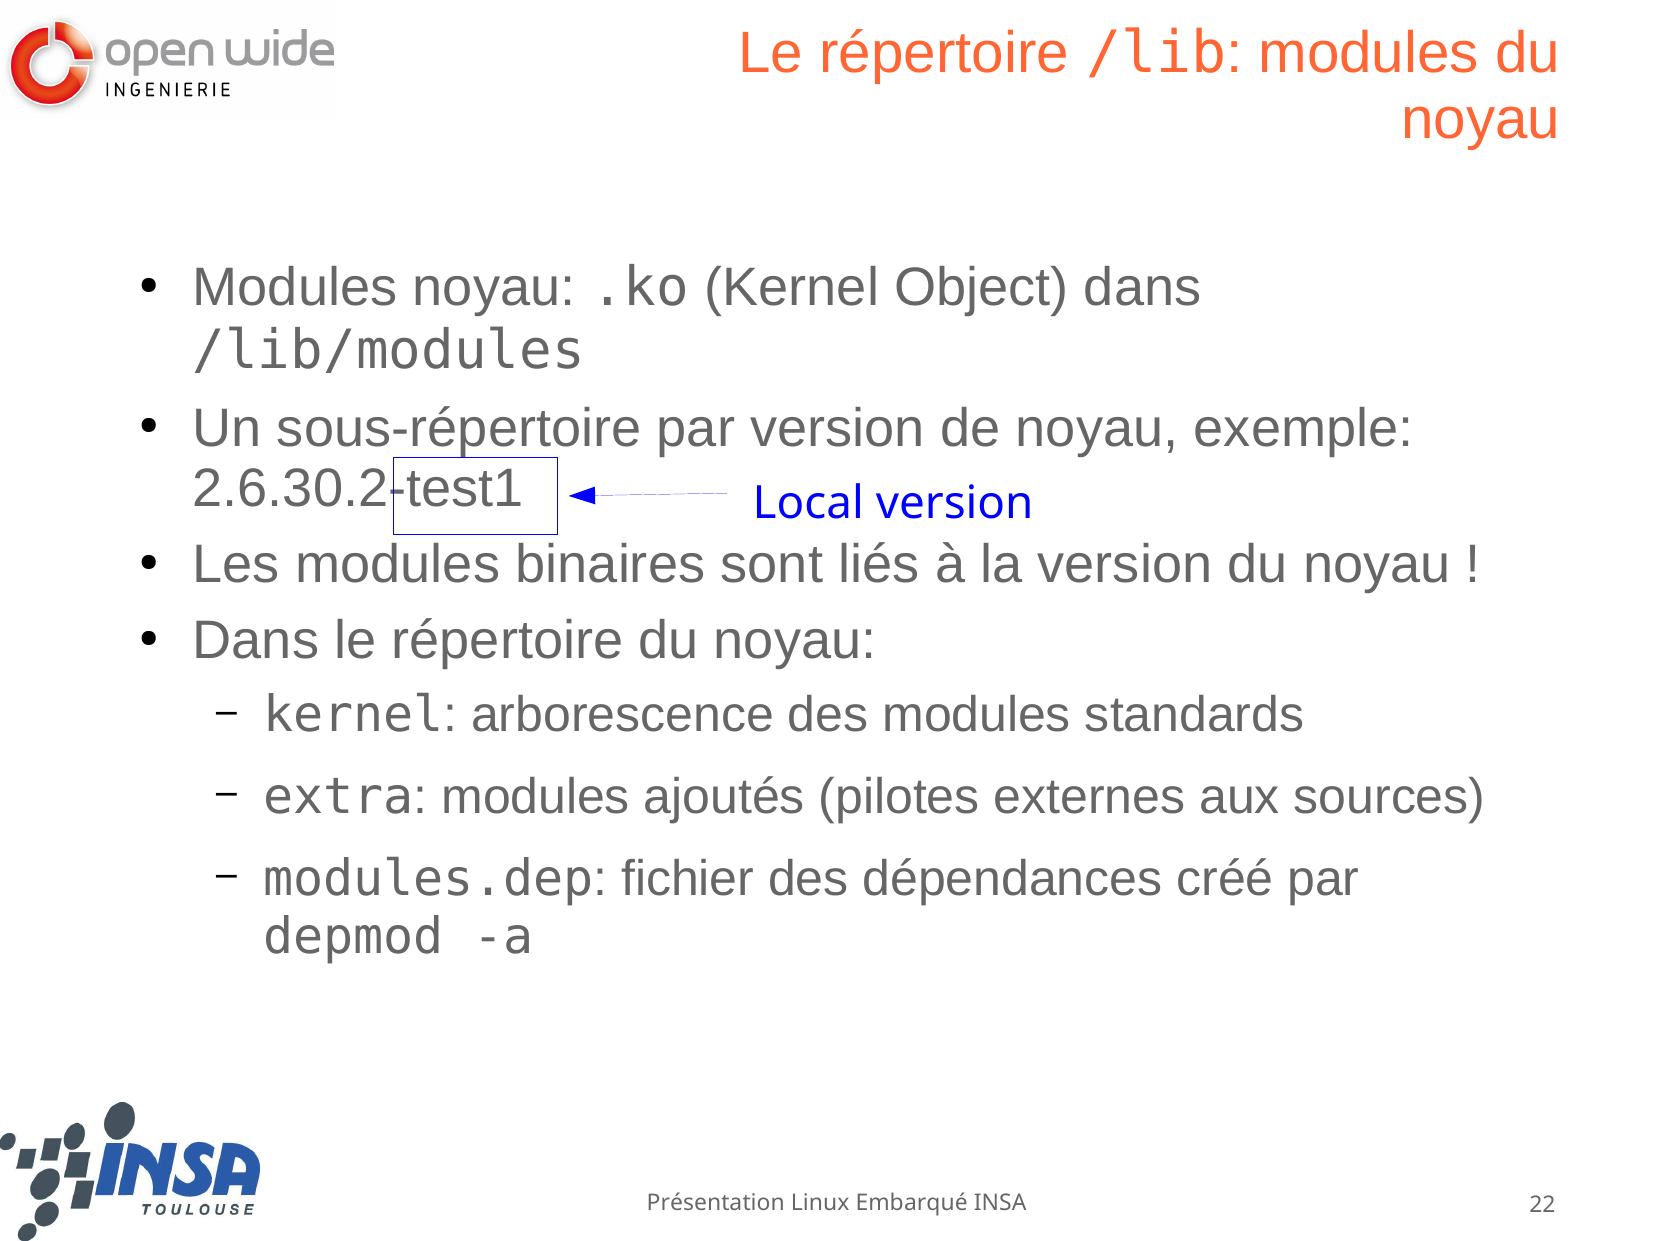

# Le répertoire /lib: modules du noyau
Modules noyau: .ko (Kernel Object) dans /lib/modules
Un sous-répertoire par version de noyau, exemple: 2.6.30.2-test1
Les modules binaires sont liés à la version du noyau !
Dans le répertoire du noyau:
kernel: arborescence des modules standards
extra: modules ajoutés (pilotes externes aux sources)
modules.dep: fichier des dépendances créé par depmod -a
Local version